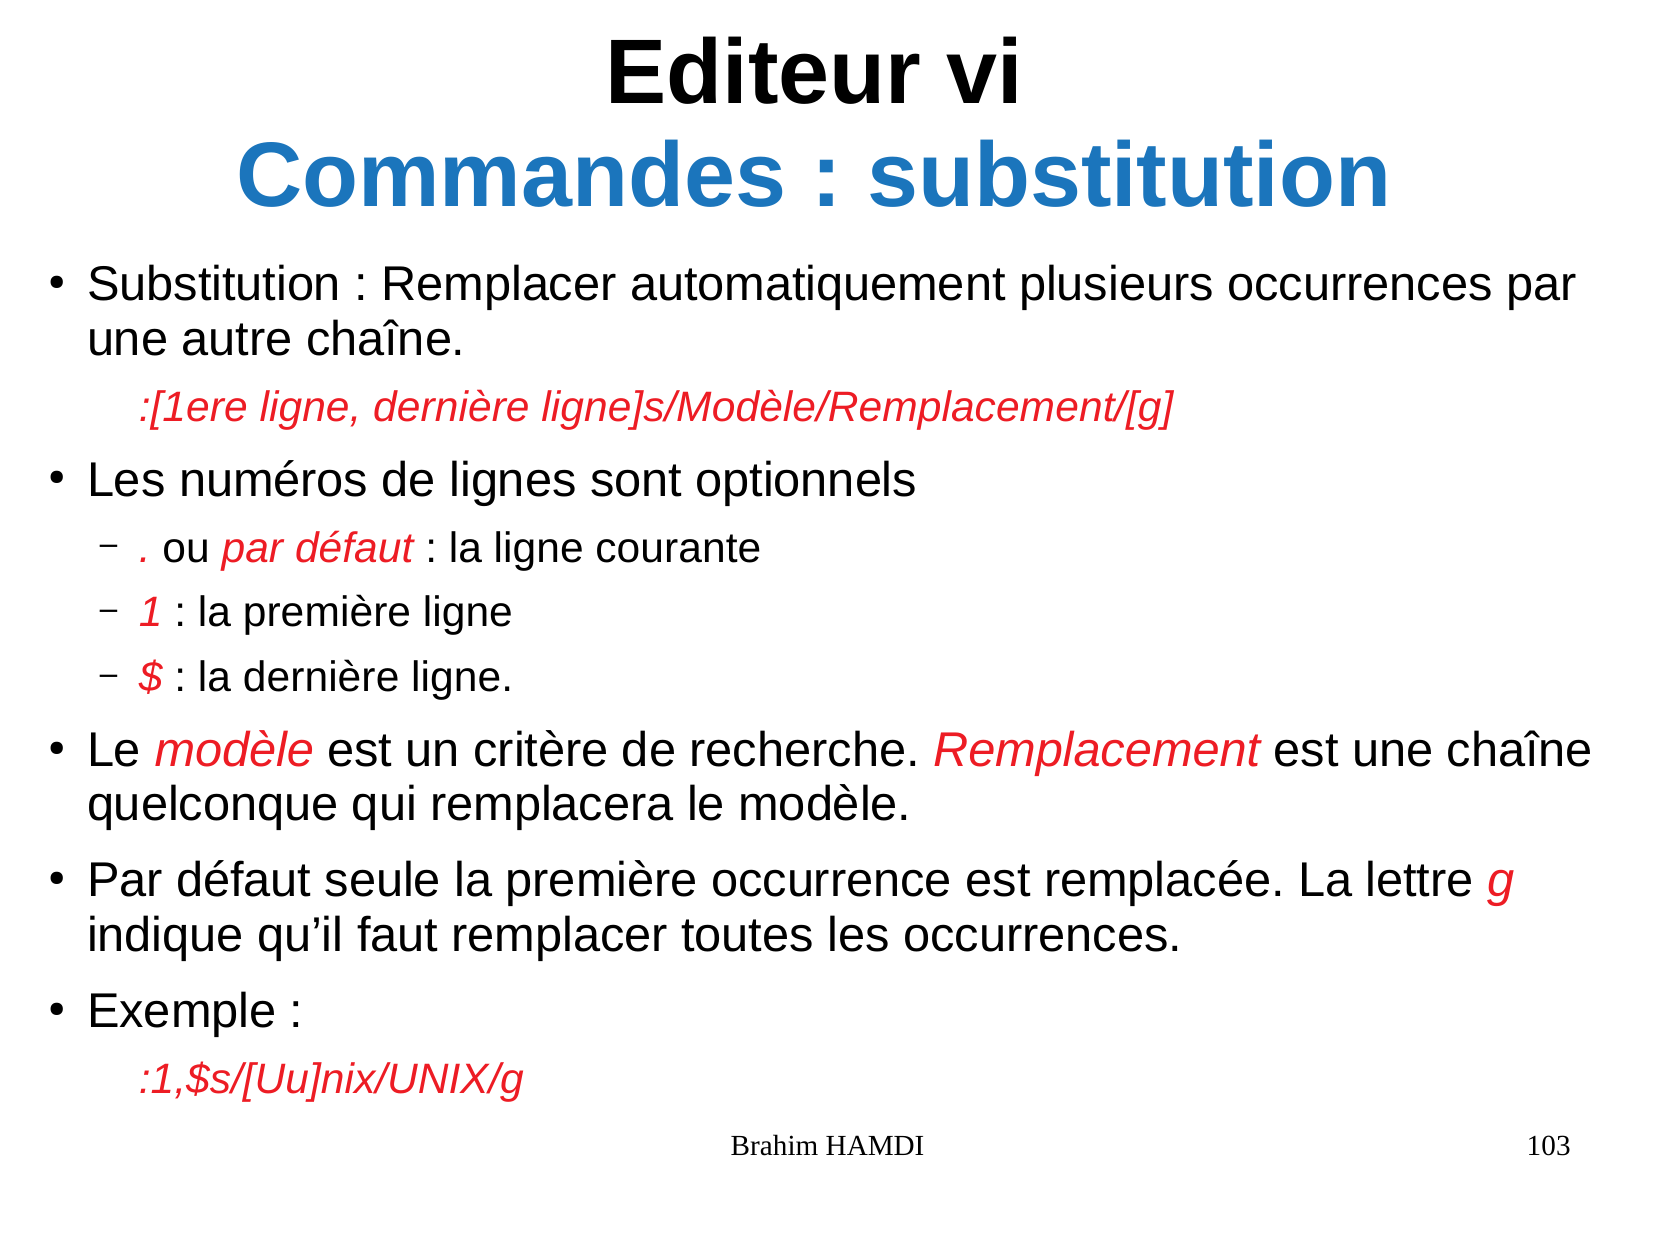

# Editeur vi Commandes : substitution
Substitution : Remplacer automatiquement plusieurs occurrences par une autre chaîne.
:[1ere ligne, dernière ligne]s/Modèle/Remplacement/[g]
Les numéros de lignes sont optionnels
. ou par défaut : la ligne courante
1 : la première ligne
$ : la dernière ligne.
Le modèle est un critère de recherche. Remplacement est une chaîne quelconque qui remplacera le modèle.
Par défaut seule la première occurrence est remplacée. La lettre g indique qu’il faut remplacer toutes les occurrences.
Exemple :
:1,$s/[Uu]nix/UNIX/g
Brahim HAMDI
103